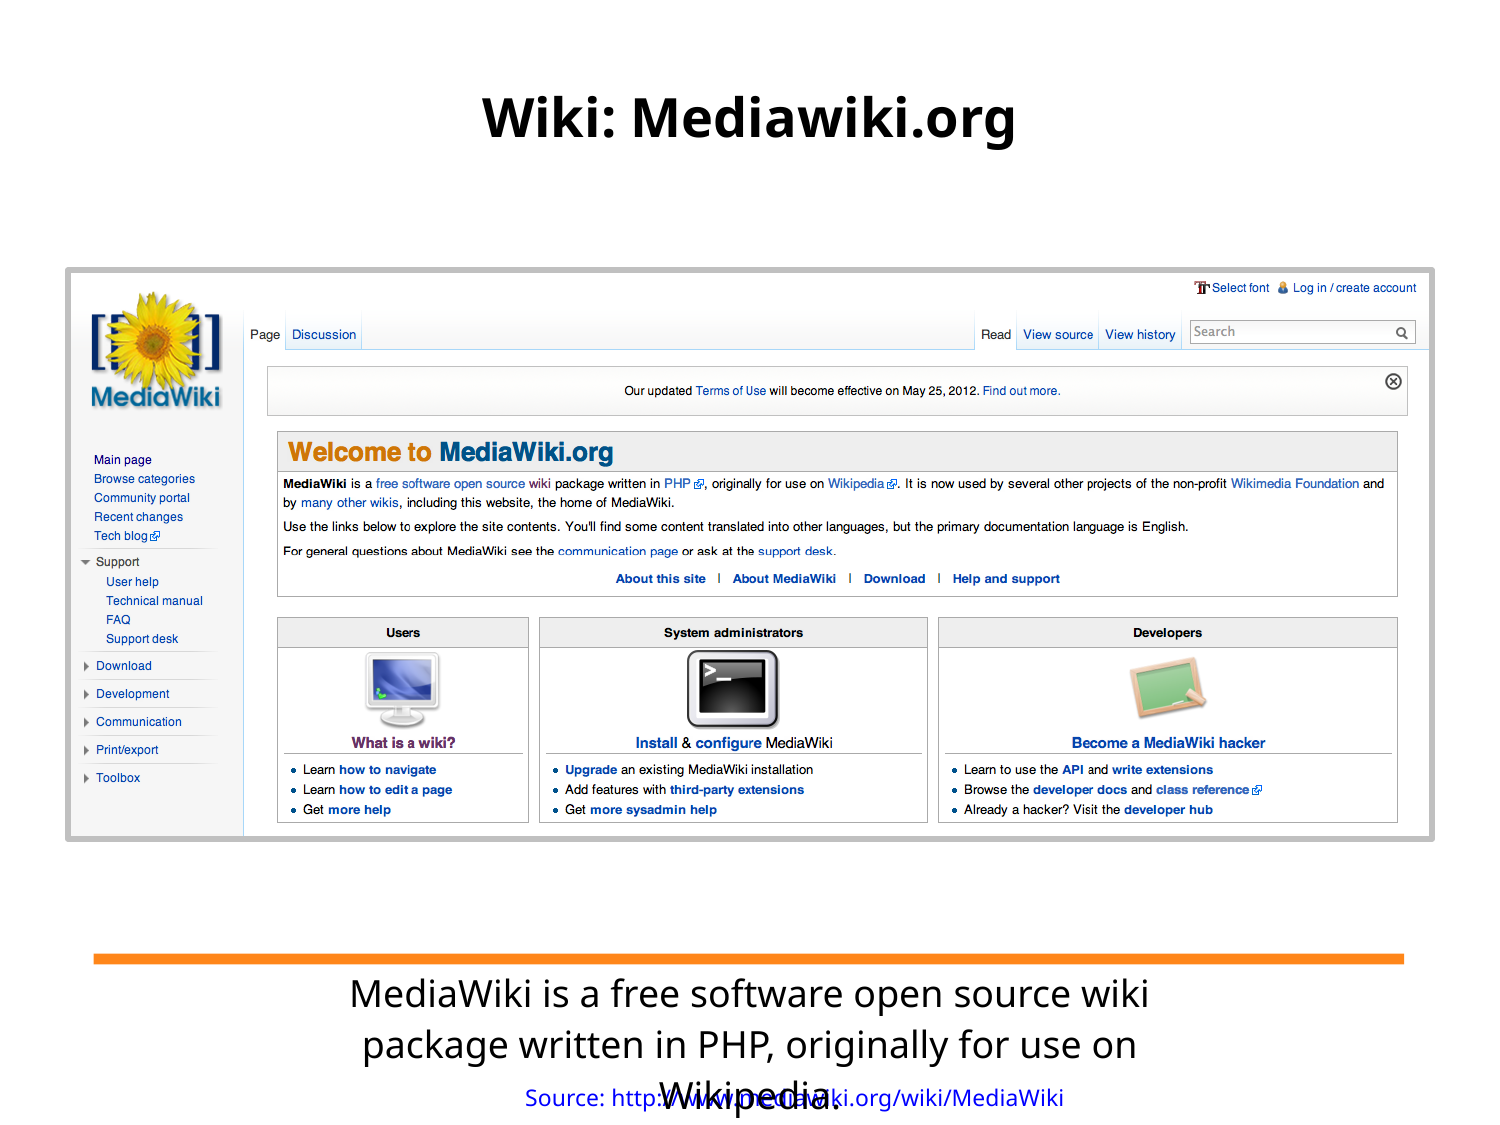

# Wiki: Mediawiki.org
MediaWiki is a free software open source wiki package written in PHP, originally for use on Wikipedia.
Source: http://www.mediawiki.org/wiki/MediaWiki